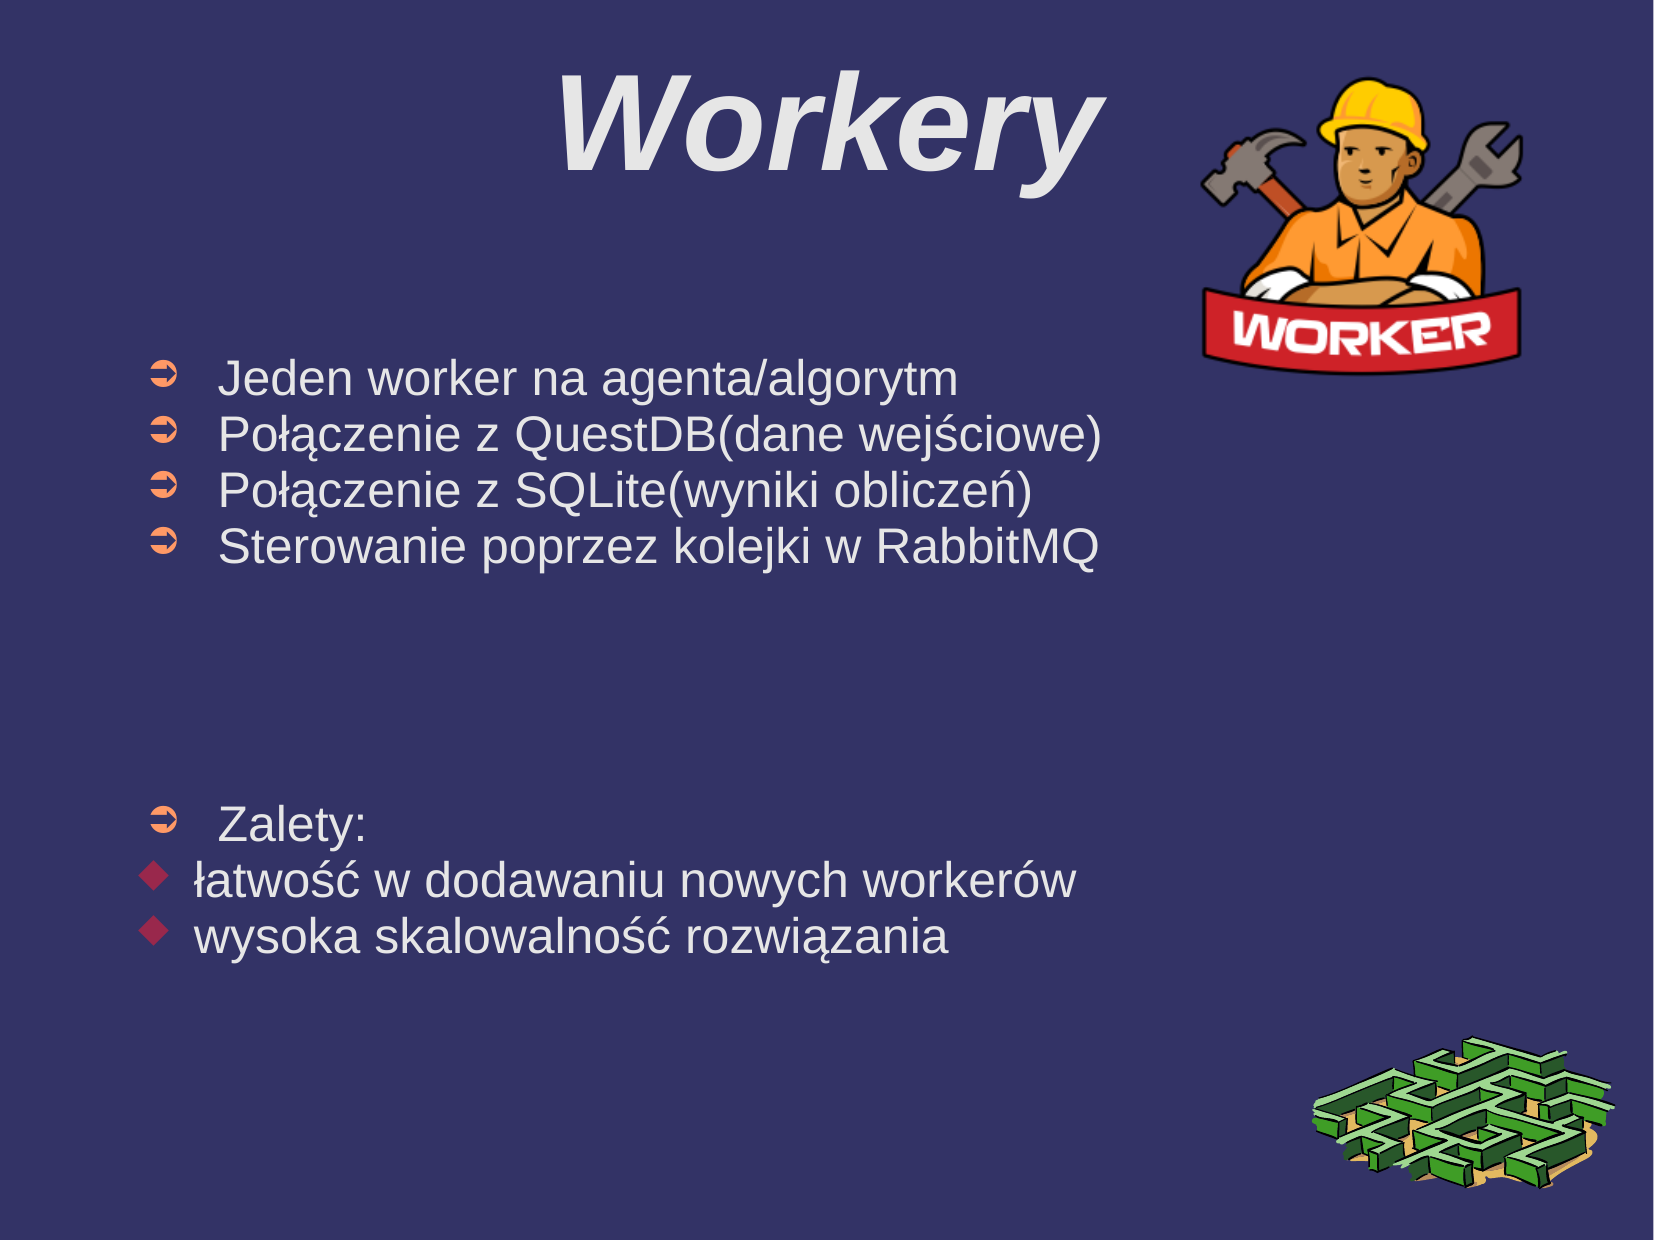

# Workery
Jeden worker na agenta/algorytm
Połączenie z QuestDB(dane wejściowe)
Połączenie z SQLite(wyniki obliczeń)
Sterowanie poprzez kolejki w RabbitMQ
Zalety:
łatwość w dodawaniu nowych workerów
wysoka skalowalność rozwiązania